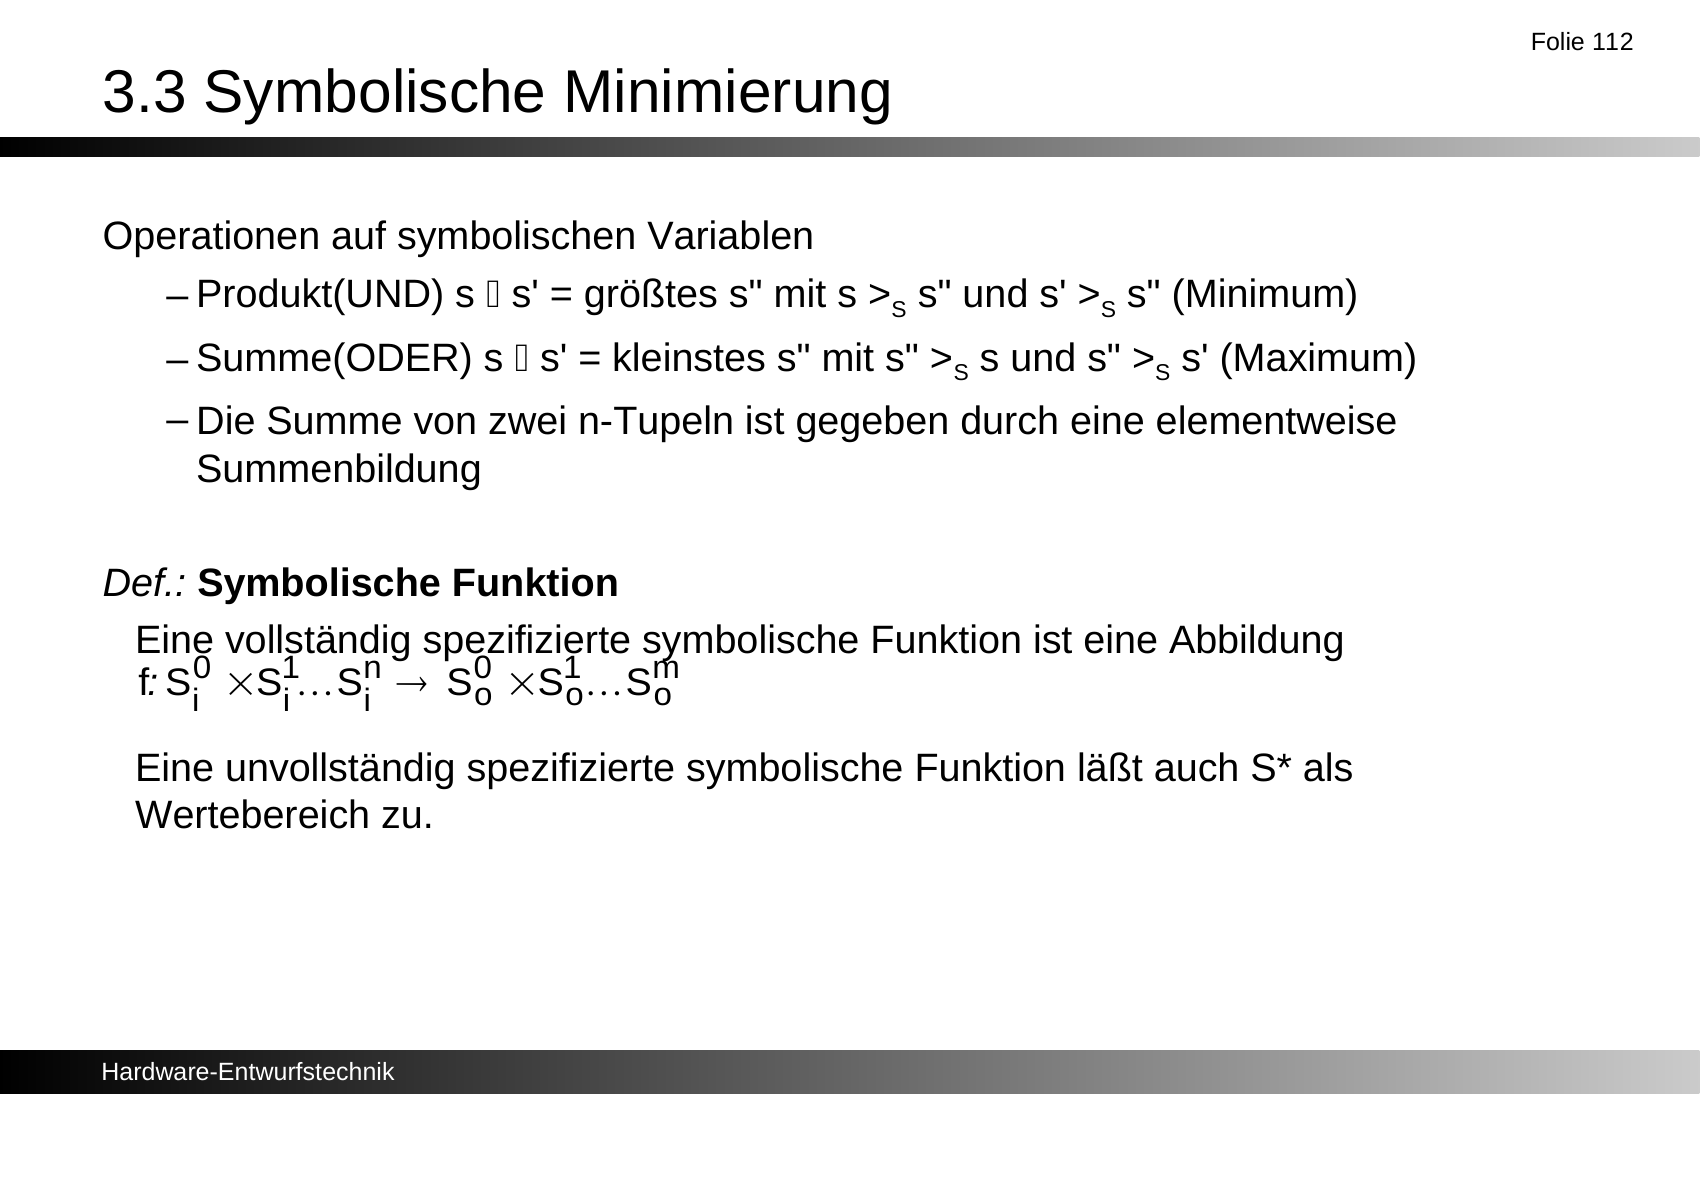

# 3.3 Symbolische Minimierung
Operationen auf symbolischen Variablen
Produkt(UND) s  s' = größtes s" mit s >S s" und s' >S s" (Minimum)
Summe(ODER) s  s' = kleinstes s" mit s" >S s und s" >S s' (Maximum)
Die Summe von zwei n-Tupeln ist gegeben durch eine elementweise Summenbildung
Def.: Symbolische Funktion
	Eine vollständig spezifizierte symbolische Funktion ist eine Abbildung
	Eine unvollständig spezifizierte symbolische Funktion läßt auch S* als Wertebereich zu.